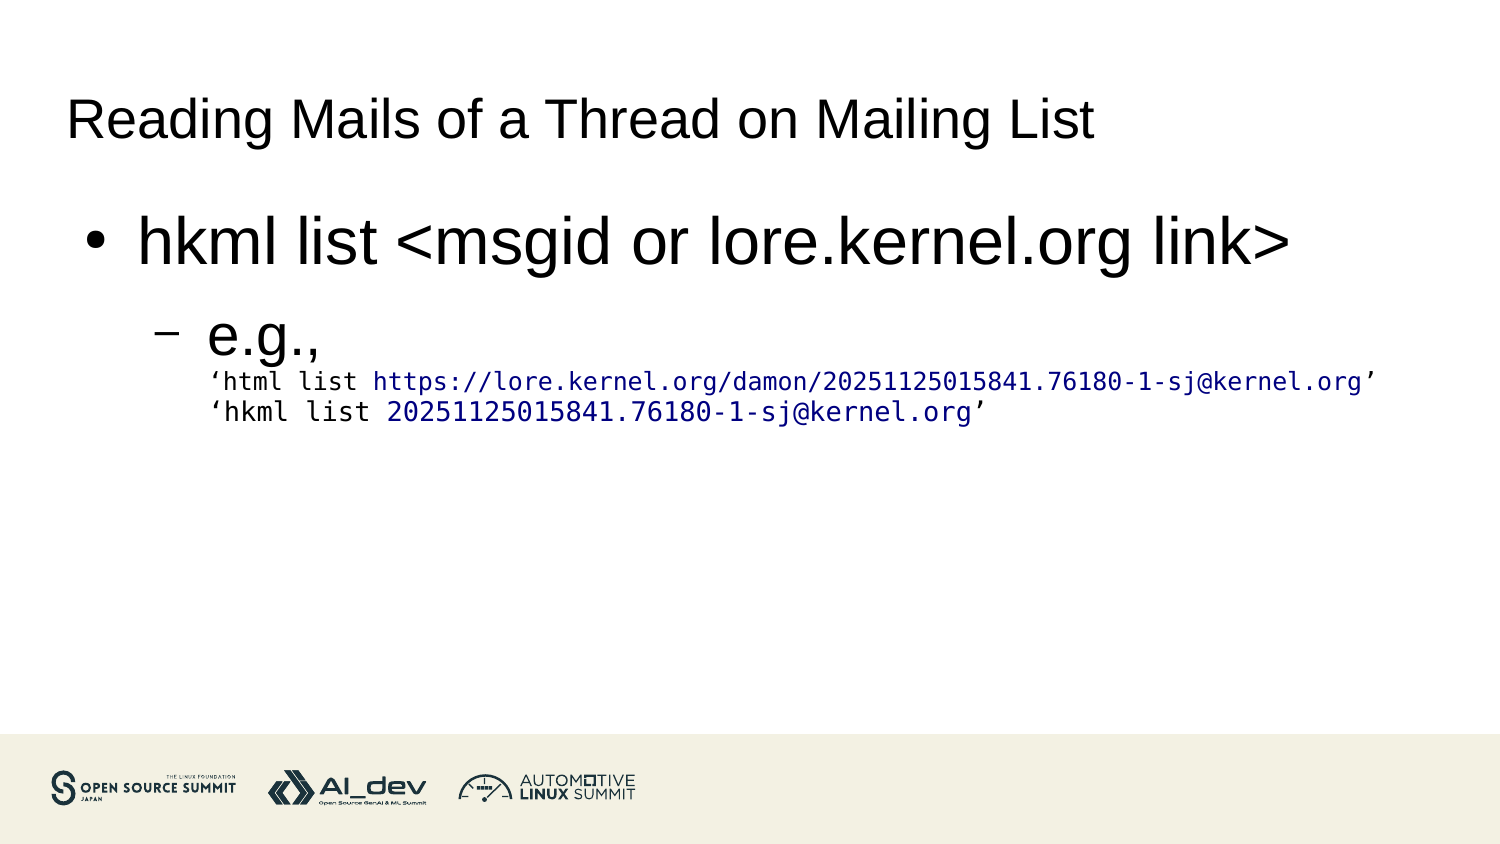

# Reading Mails of a Thread on Mailing List
hkml list <msgid or lore.kernel.org link>
e.g.,
‘html list https://lore.kernel.org/damon/20251125015841.76180-1-sj@kernel.org’
‘hkml list 20251125015841.76180-1-sj@kernel.org’